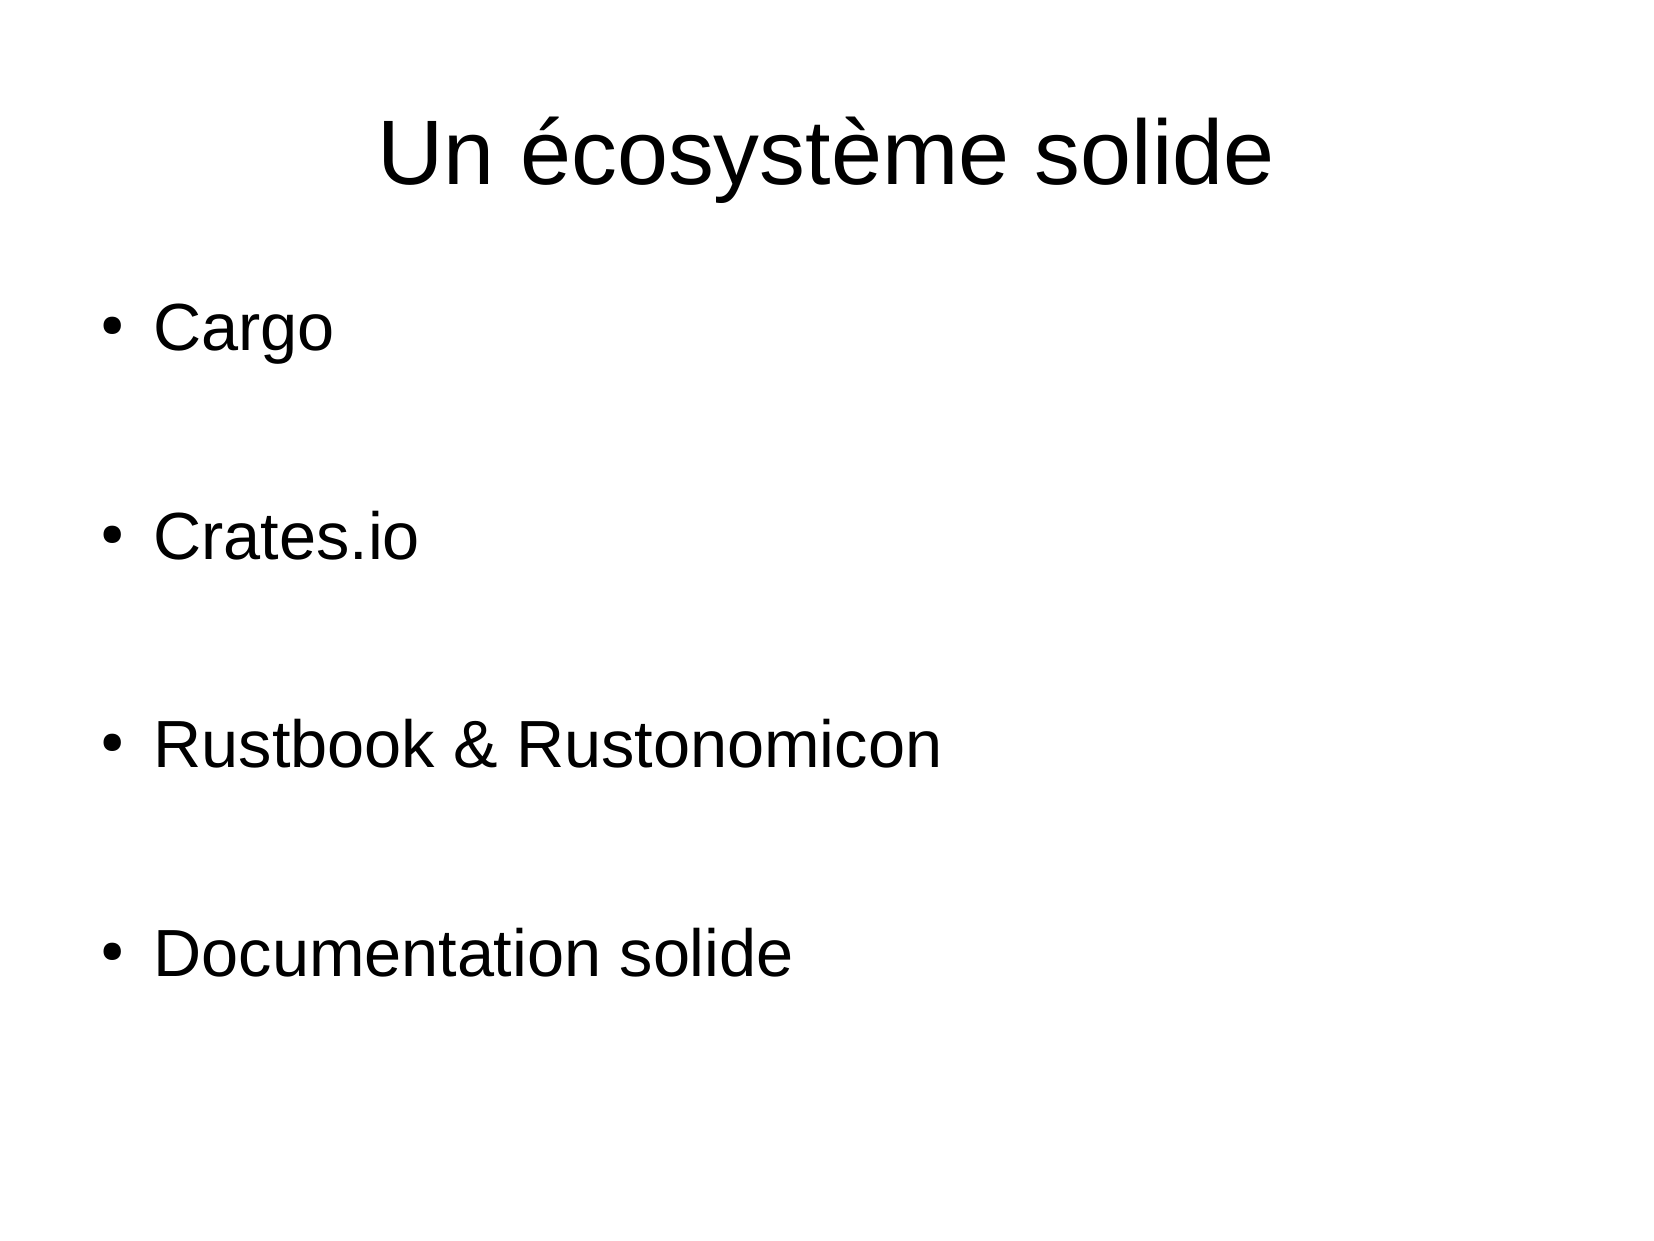

# Un écosystème solide
Cargo
Crates.io
Rustbook & Rustonomicon
Documentation solide